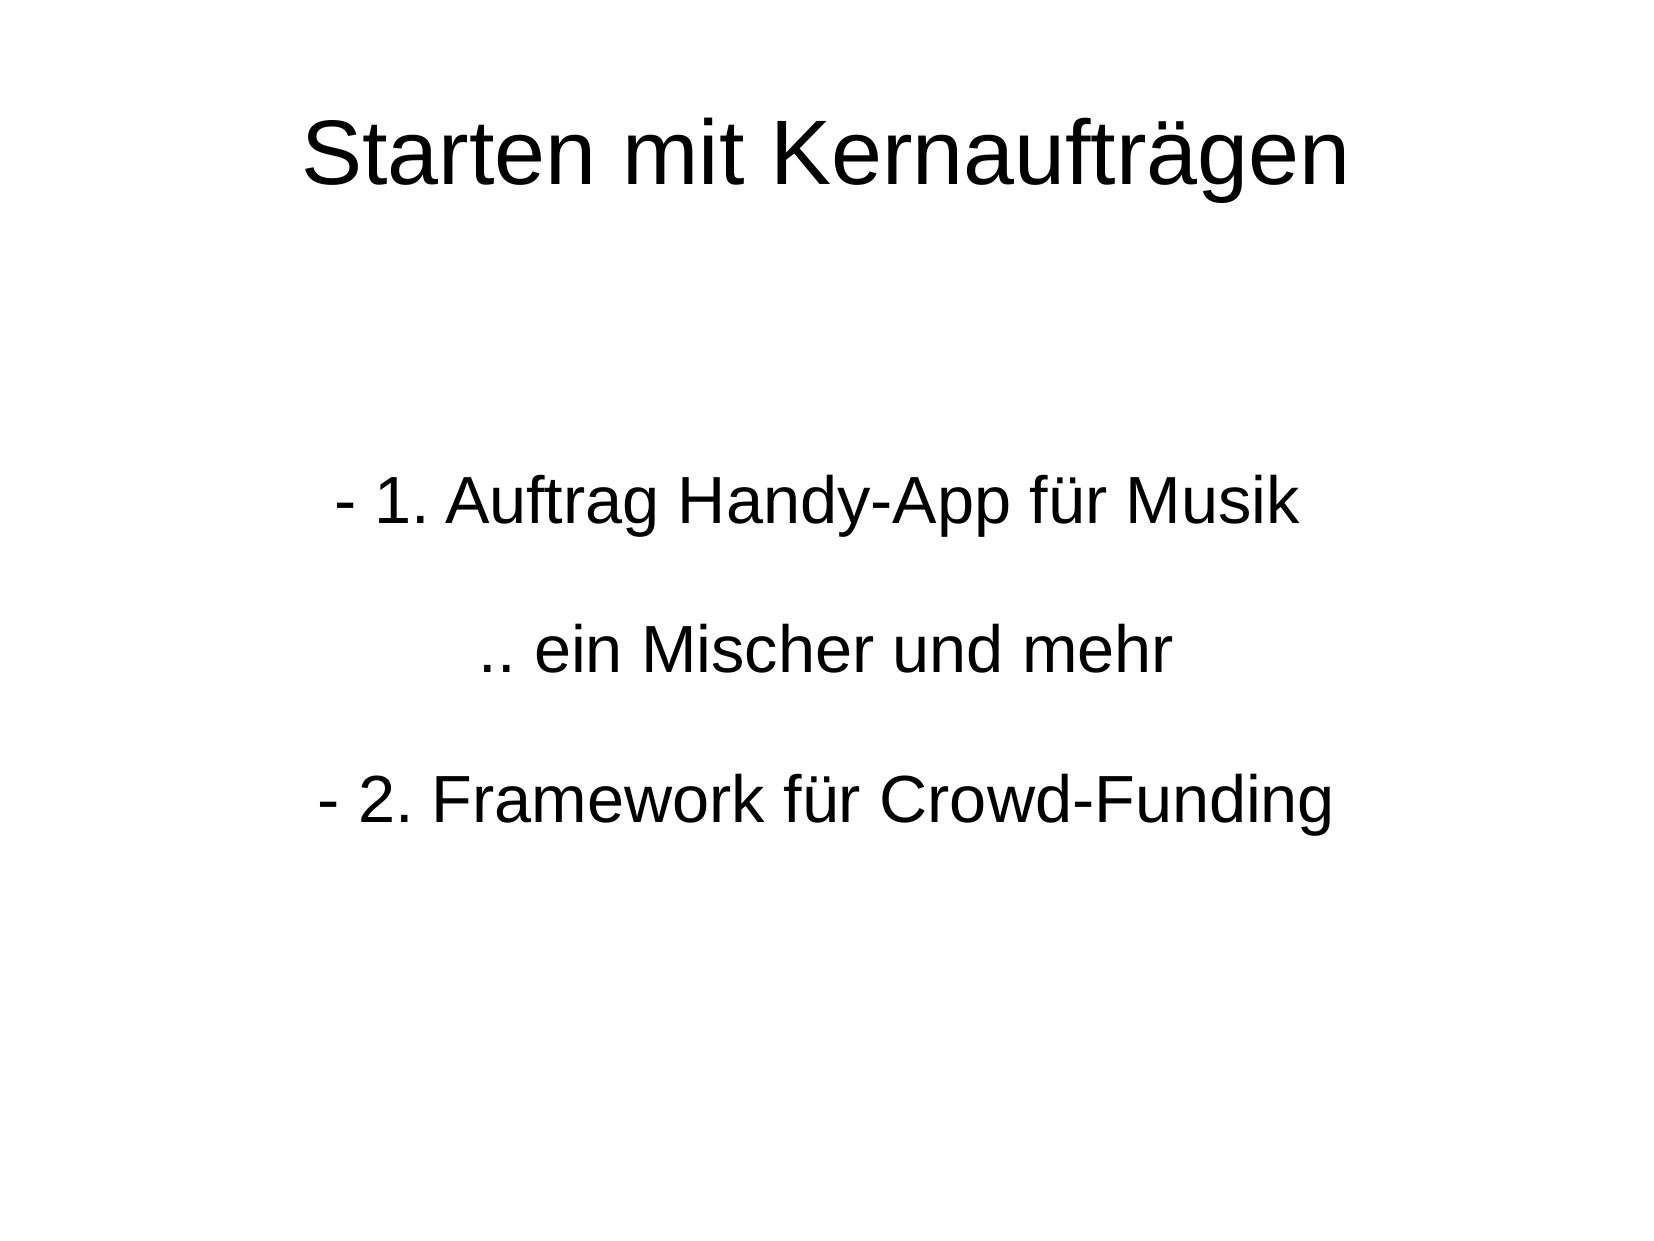

# Starten mit Kernaufträgen
- 1. Auftrag Handy-App für Musik
.. ein Mischer und mehr
- 2. Framework für Crowd-Funding